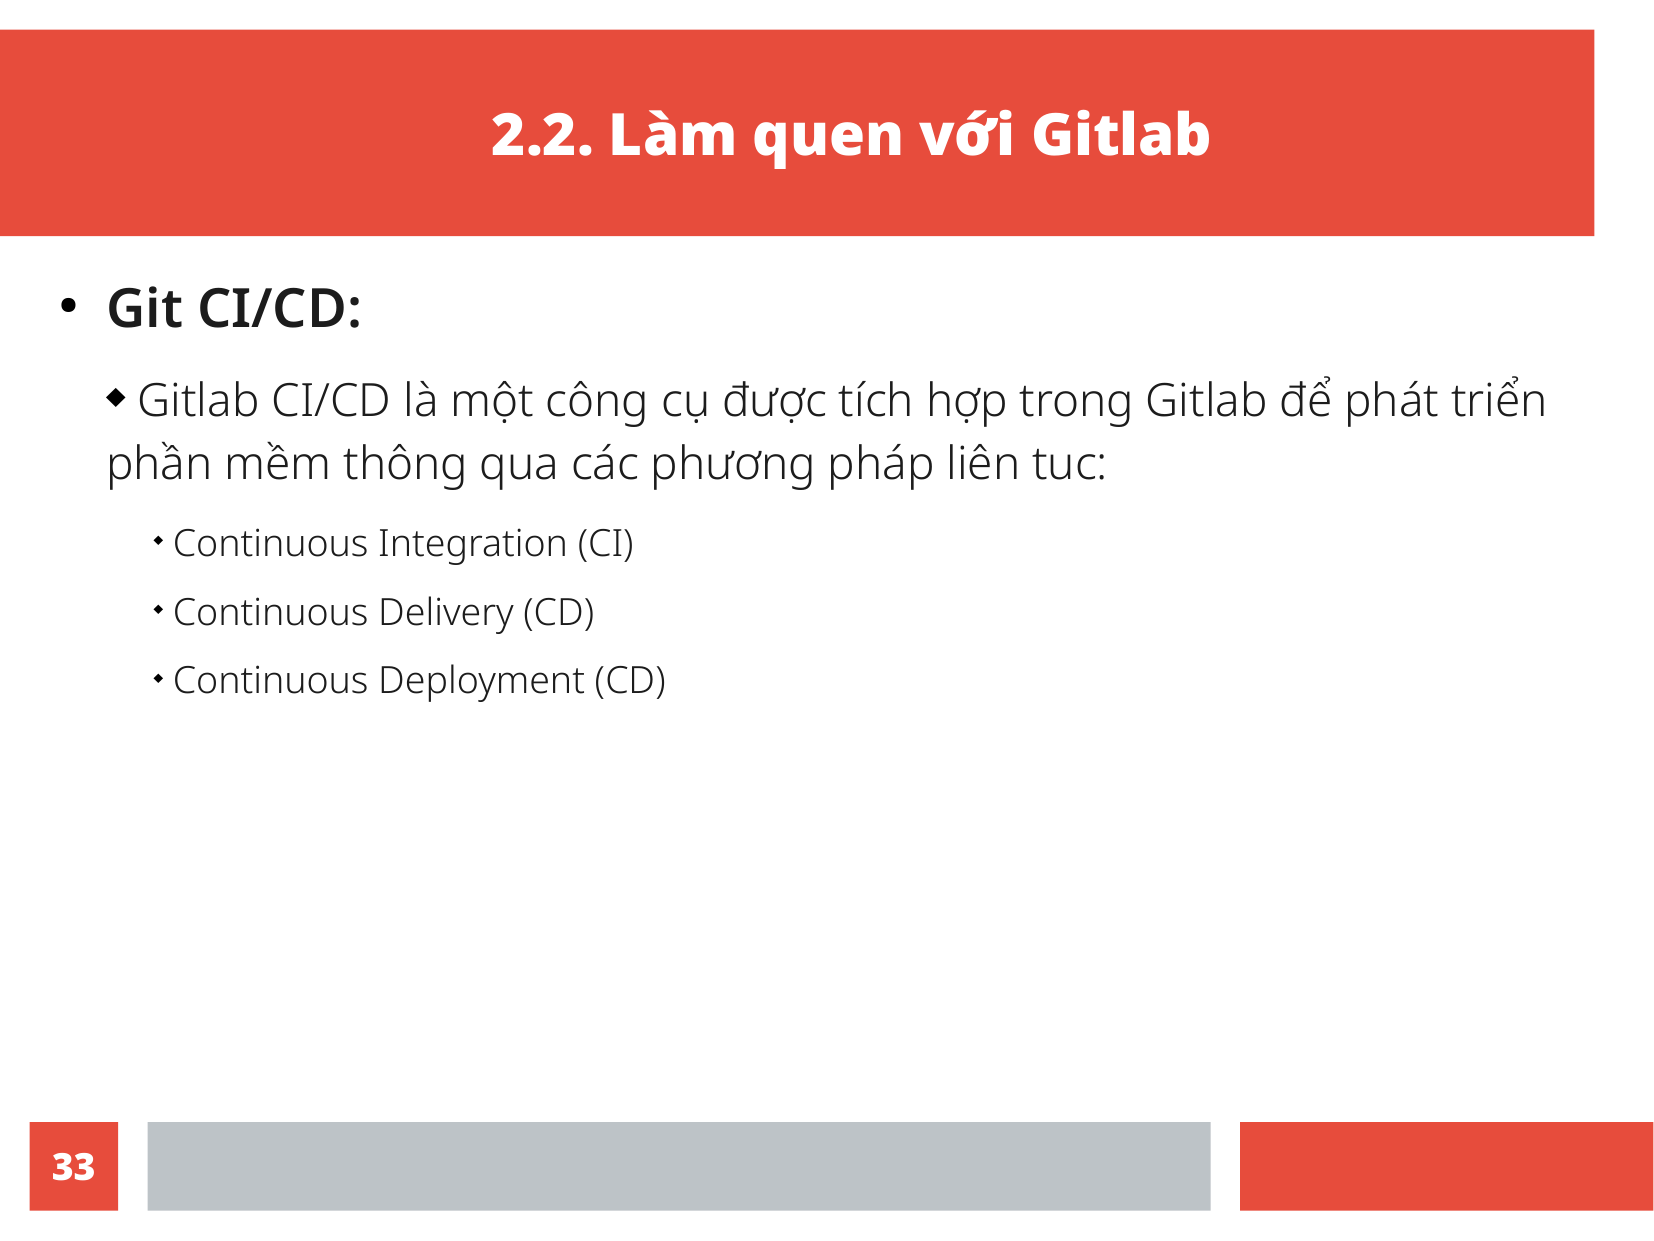

# 2.2. Làm quen với Gitlab
 Git CI/CD:
 Gitlab CI/CD là một công cụ được tích hợp trong Gitlab để phát triển phần mềm thông qua các phương pháp liên tuc:
 Continuous Integration (CI)
 Continuous Delivery (CD)
 Continuous Deployment (CD)
33